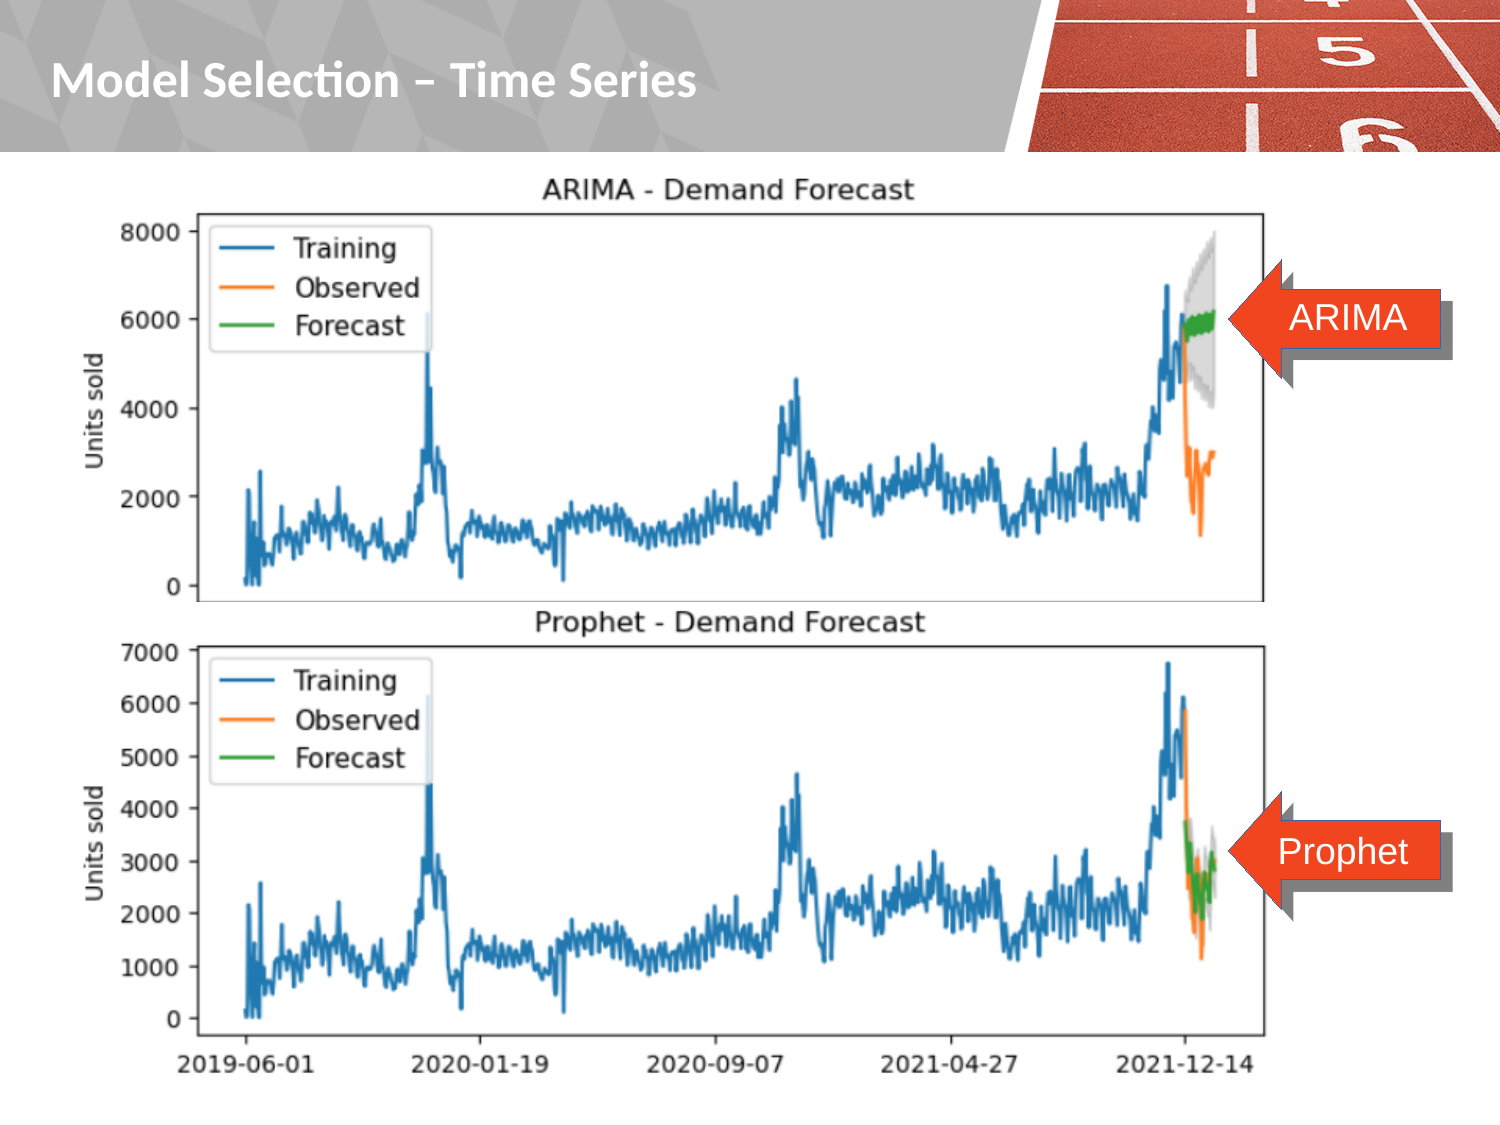

# Model Selection – Time Series
ARIMA
Prophet